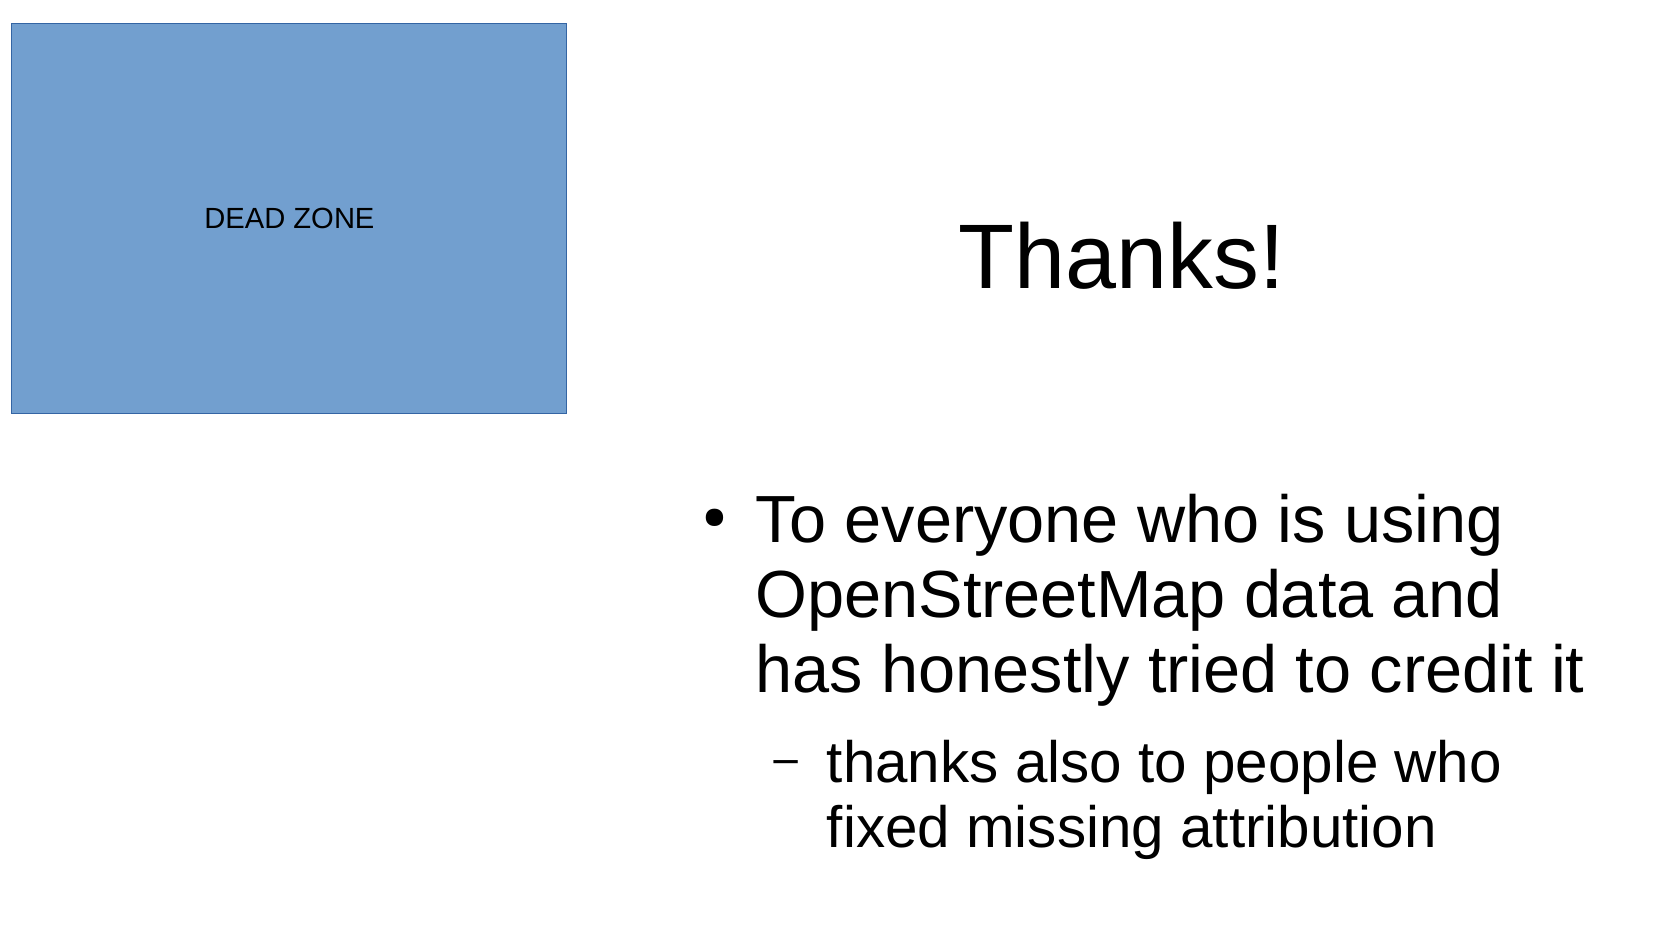

# Thanks!
To everyone who is using OpenStreetMap data and has honestly tried to credit it
thanks also to people who fixed missing attribution